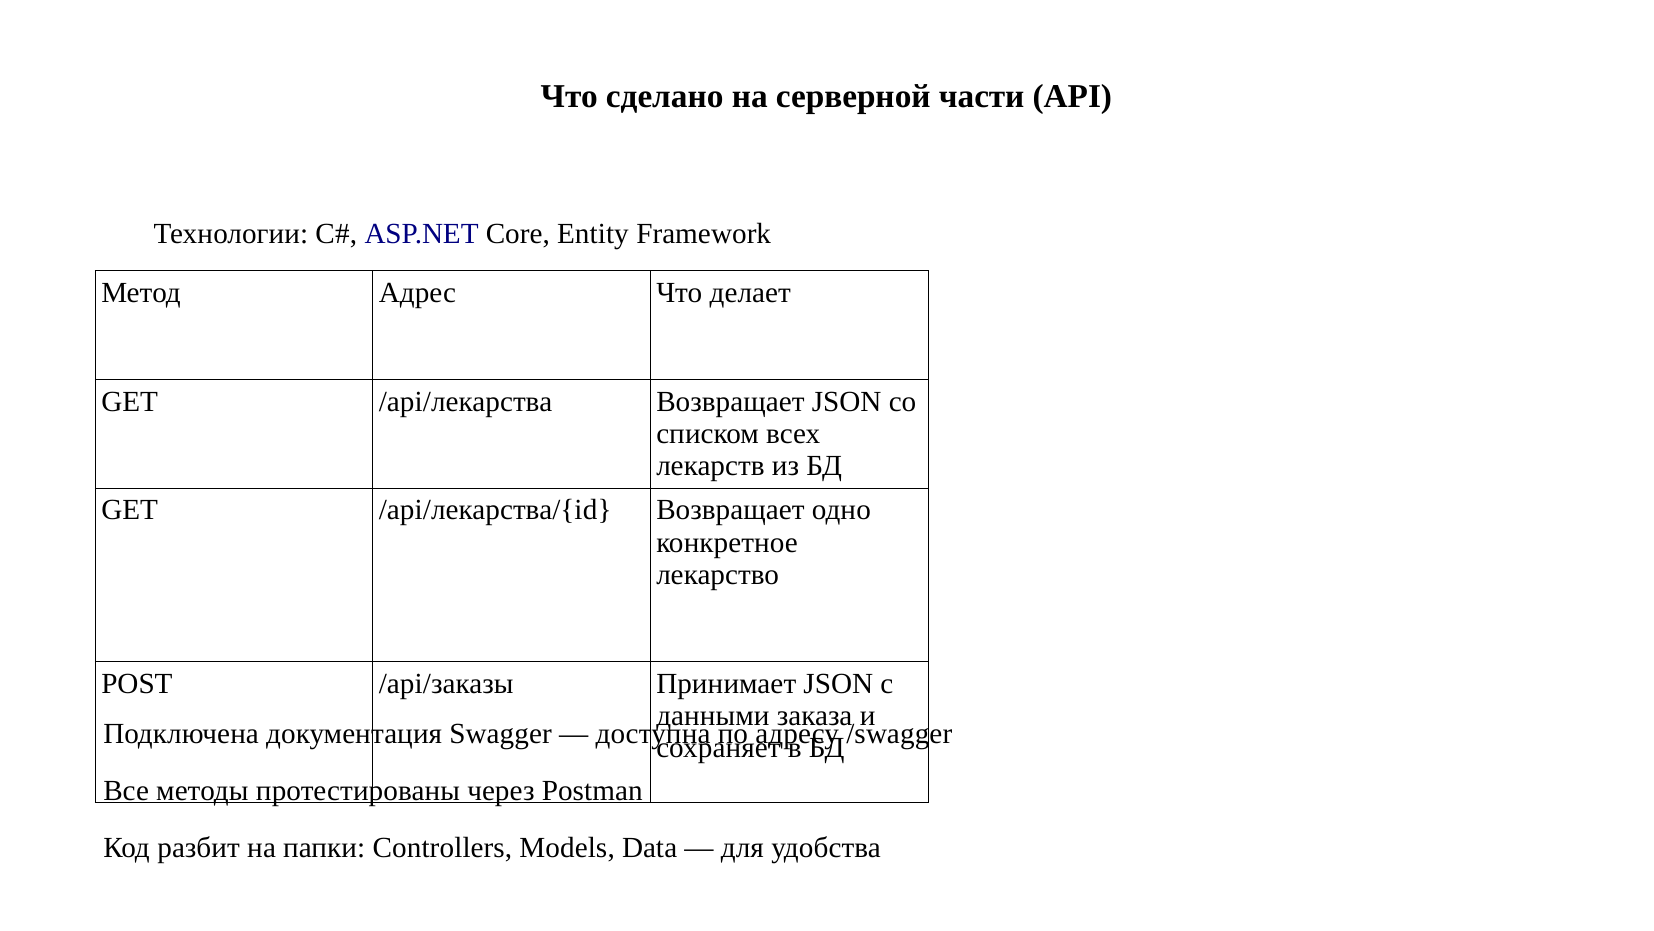

# Что сделано на серверной части (API)
Технологии: C#, ASP.NET Core, Entity Framework
| Метод | Адрес | Что делает |
| --- | --- | --- |
| GET | /api/лекарства | Возвращает JSON со списком всех лекарств из БД |
| GET | /api/лекарства/{id} | Возвращает одно конкретное лекарство |
| POST | /api/заказы | Принимает JSON с данными заказа и сохраняет в БД |
Подключена документация Swagger — доступна по адресу /swagger
Все методы протестированы через Postman
Код разбит на папки: Controllers, Models, Data — для удобства